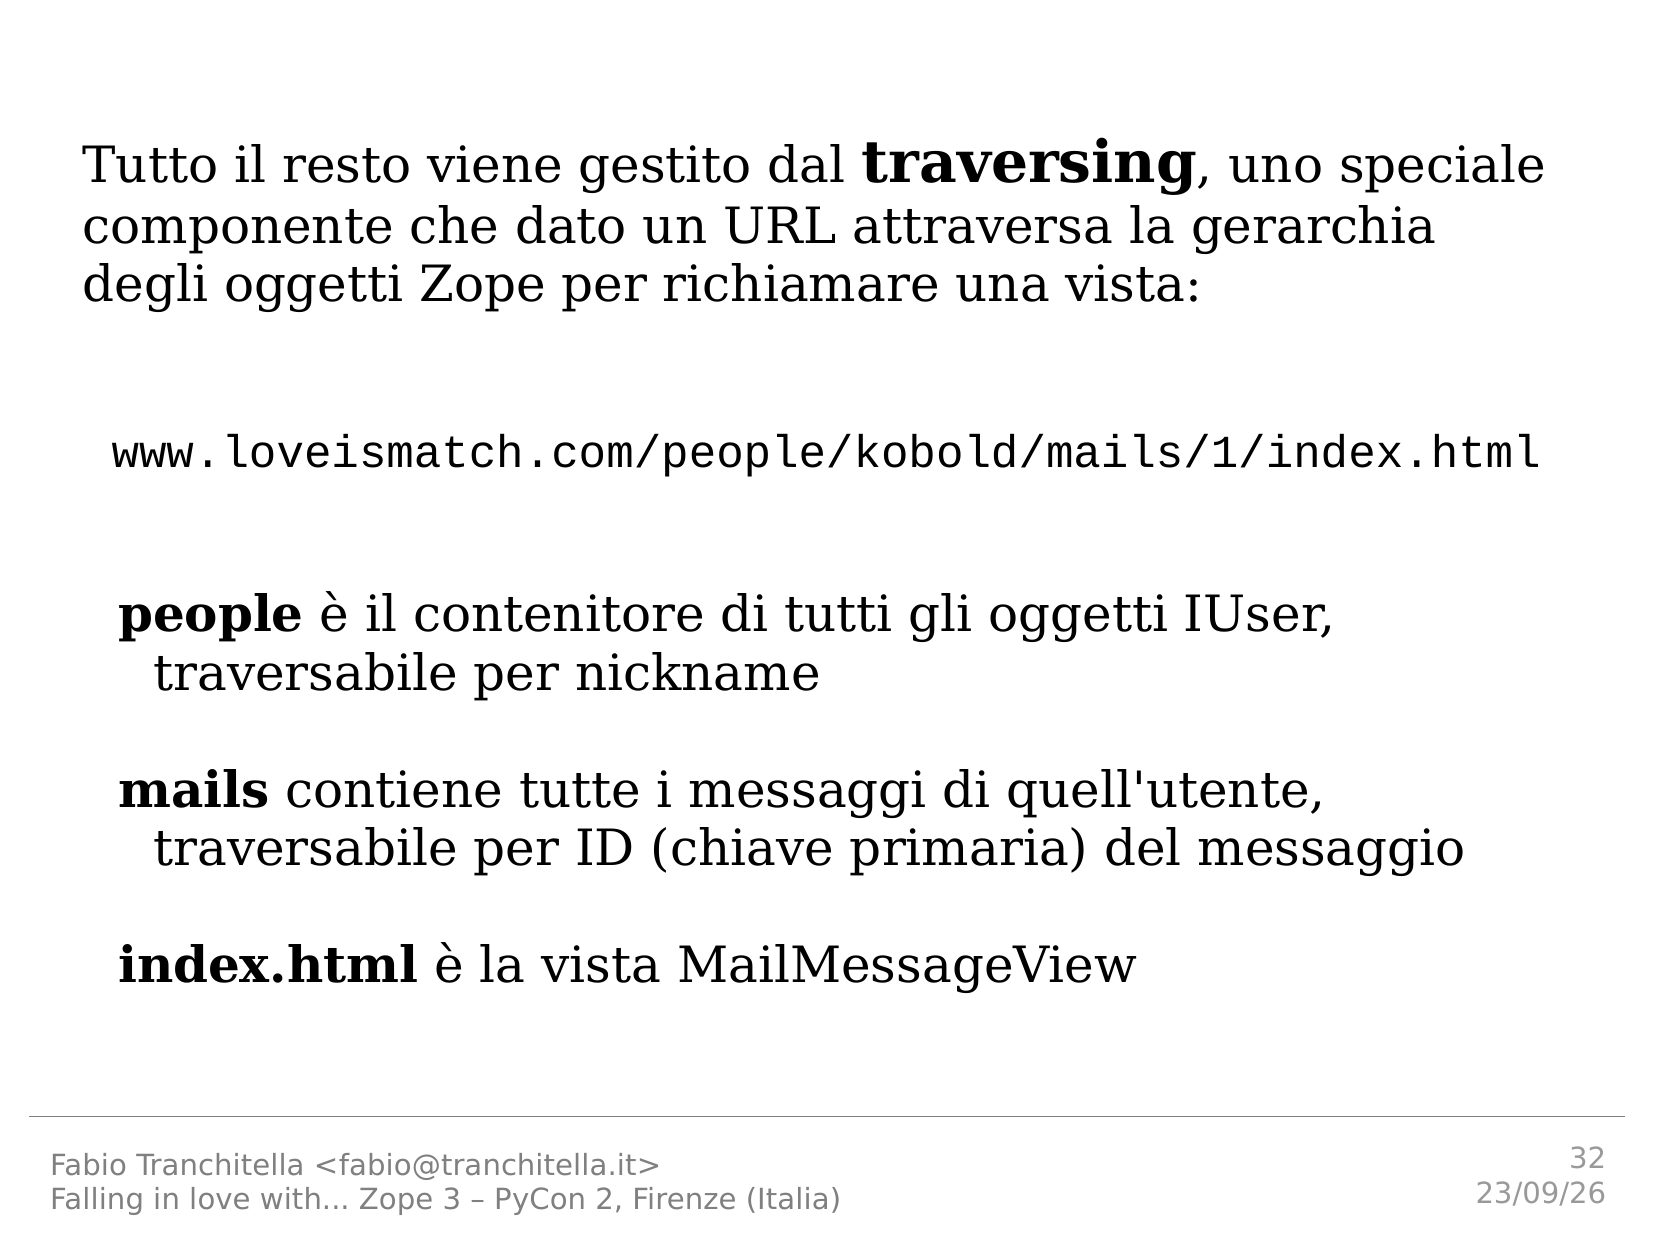

# Tutto il resto viene gestito dal traversing, uno speciale componente che dato un URL attraversa la gerarchia degli oggetti Zope per richiamare una vista:
www.loveismatch.com/people/kobold/mails/1/index.html
people è il contenitore di tutti gli oggetti IUser, traversabile per nickname
mails contiene tutte i messaggi di quell'utente, traversabile per ID (chiave primaria) del messaggio
index.html è la vista MailMessageView
32